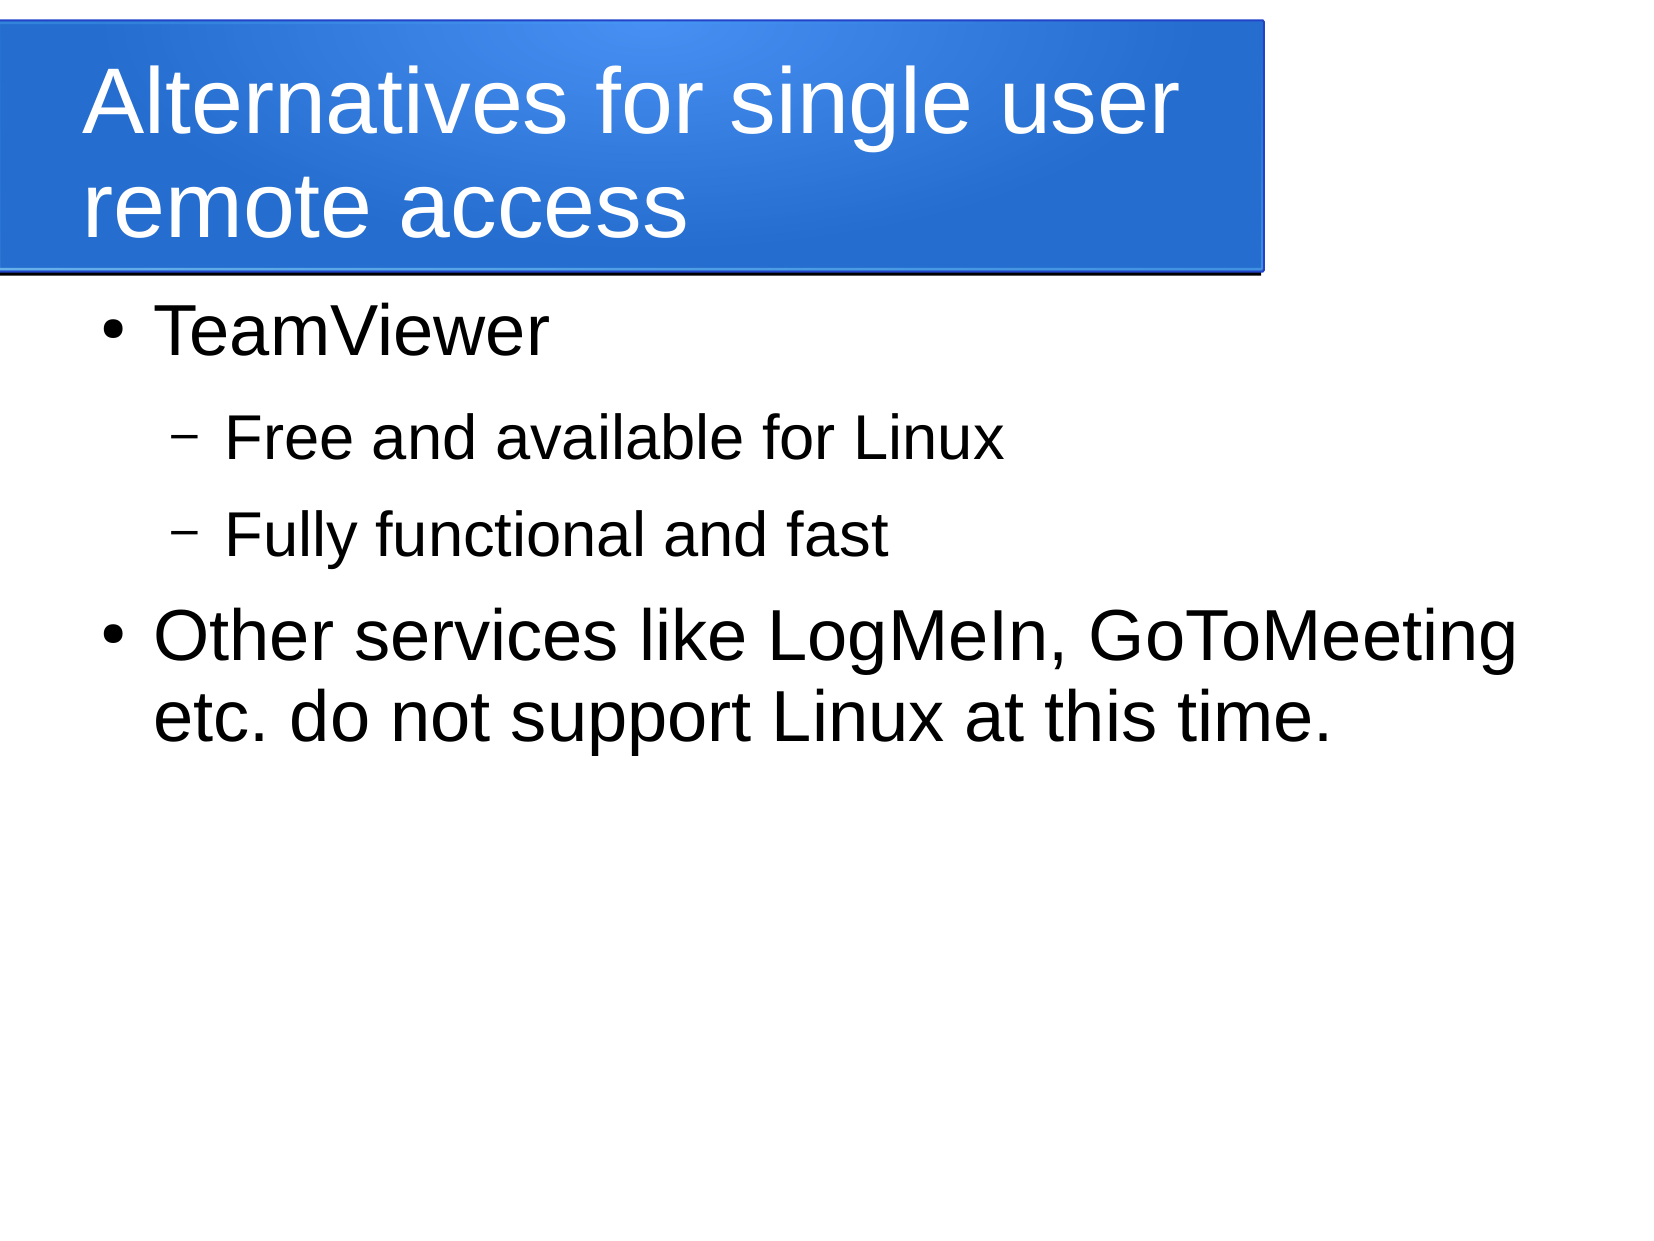

# Alternatives for single user remote access
TeamViewer
Free and available for Linux
Fully functional and fast
Other services like LogMeIn, GoToMeeting etc. do not support Linux at this time.